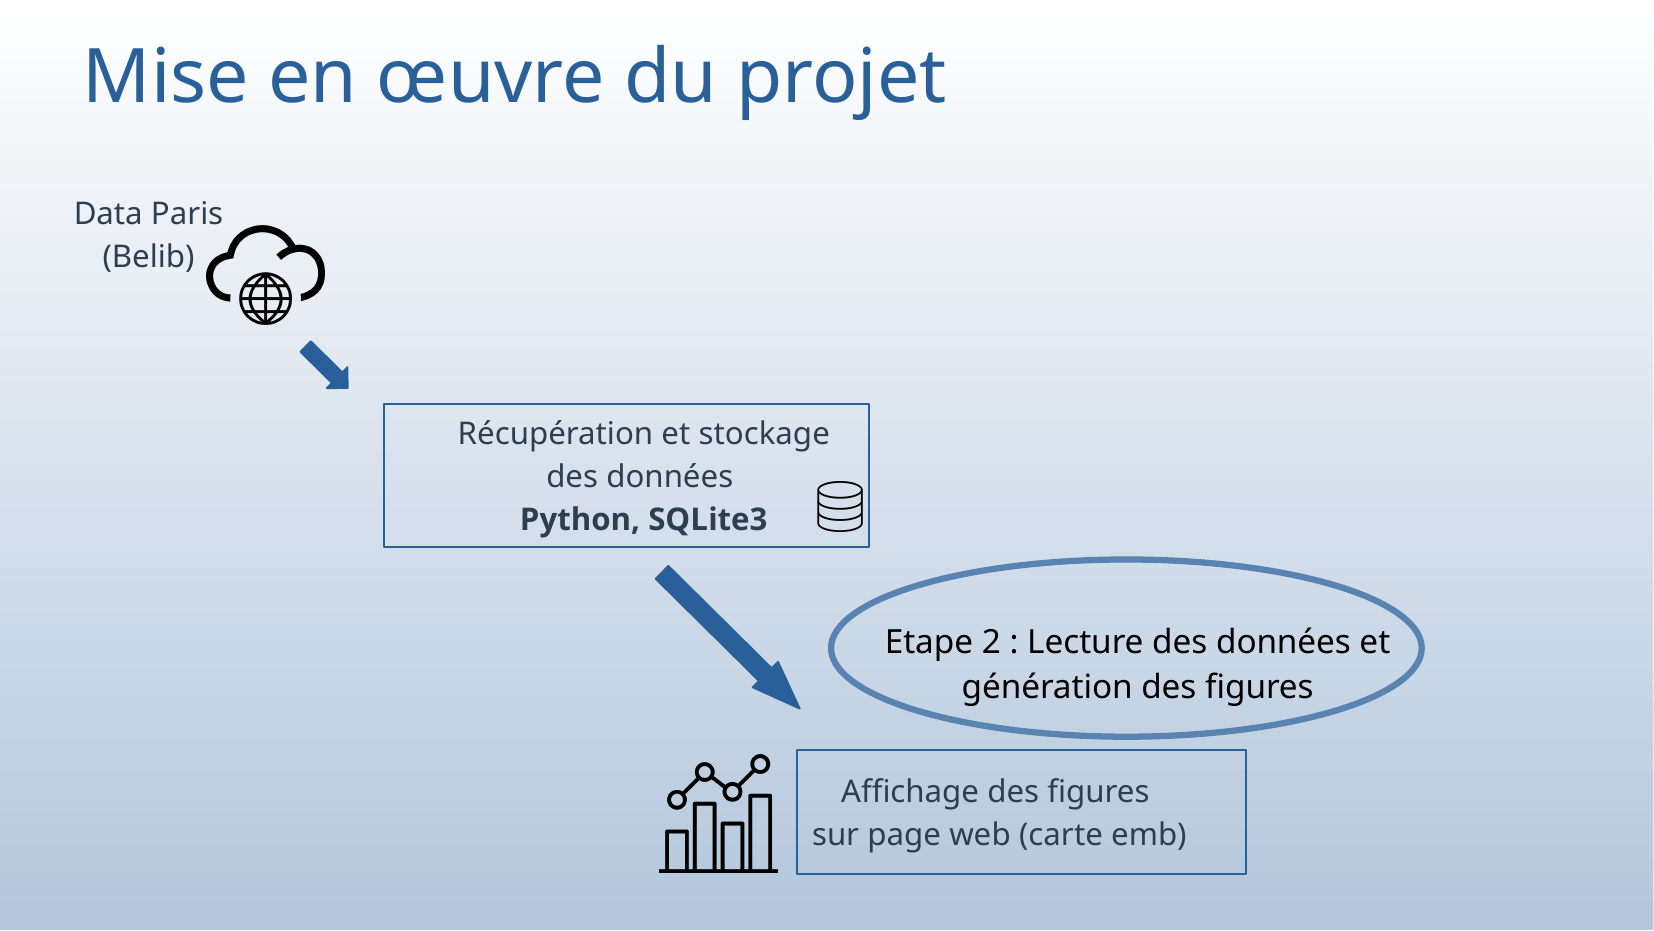

# Mise en œuvre du projet
Data Paris (Belib)
Récupération et stockage des données
Python, SQLite3
Etape 2 : Lecture des données et génération des figures
Affichage des figures
sur page web (carte emb)